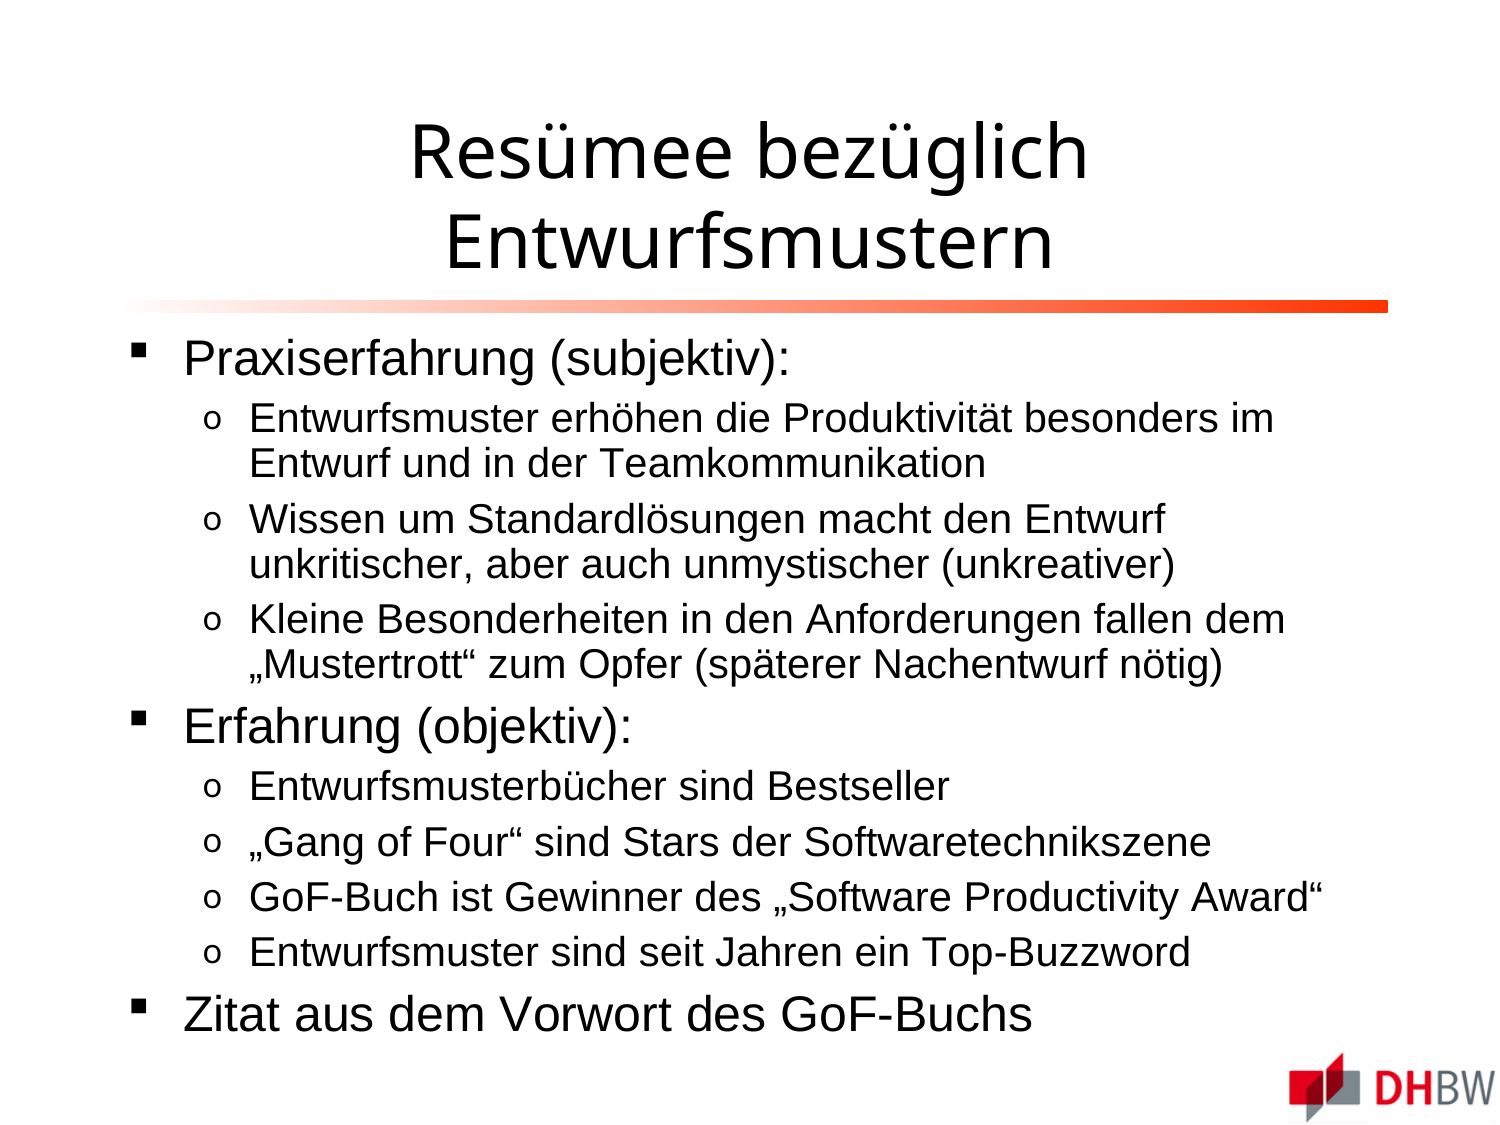

# Resümee bezüglich Entwurfsmustern
Praxiserfahrung (subjektiv):
Entwurfsmuster erhöhen die Produktivität besonders im Entwurf und in der Teamkommunikation
Wissen um Standardlösungen macht den Entwurf unkritischer, aber auch unmystischer (unkreativer)
Kleine Besonderheiten in den Anforderungen fallen dem „Mustertrott“ zum Opfer (späterer Nachentwurf nötig)
Erfahrung (objektiv):
Entwurfsmusterbücher sind Bestseller
„Gang of Four“ sind Stars der Softwaretechnikszene
GoF-Buch ist Gewinner des „Software Productivity Award“
Entwurfsmuster sind seit Jahren ein Top-Buzzword
Zitat aus dem Vorwort des GoF-Buchs